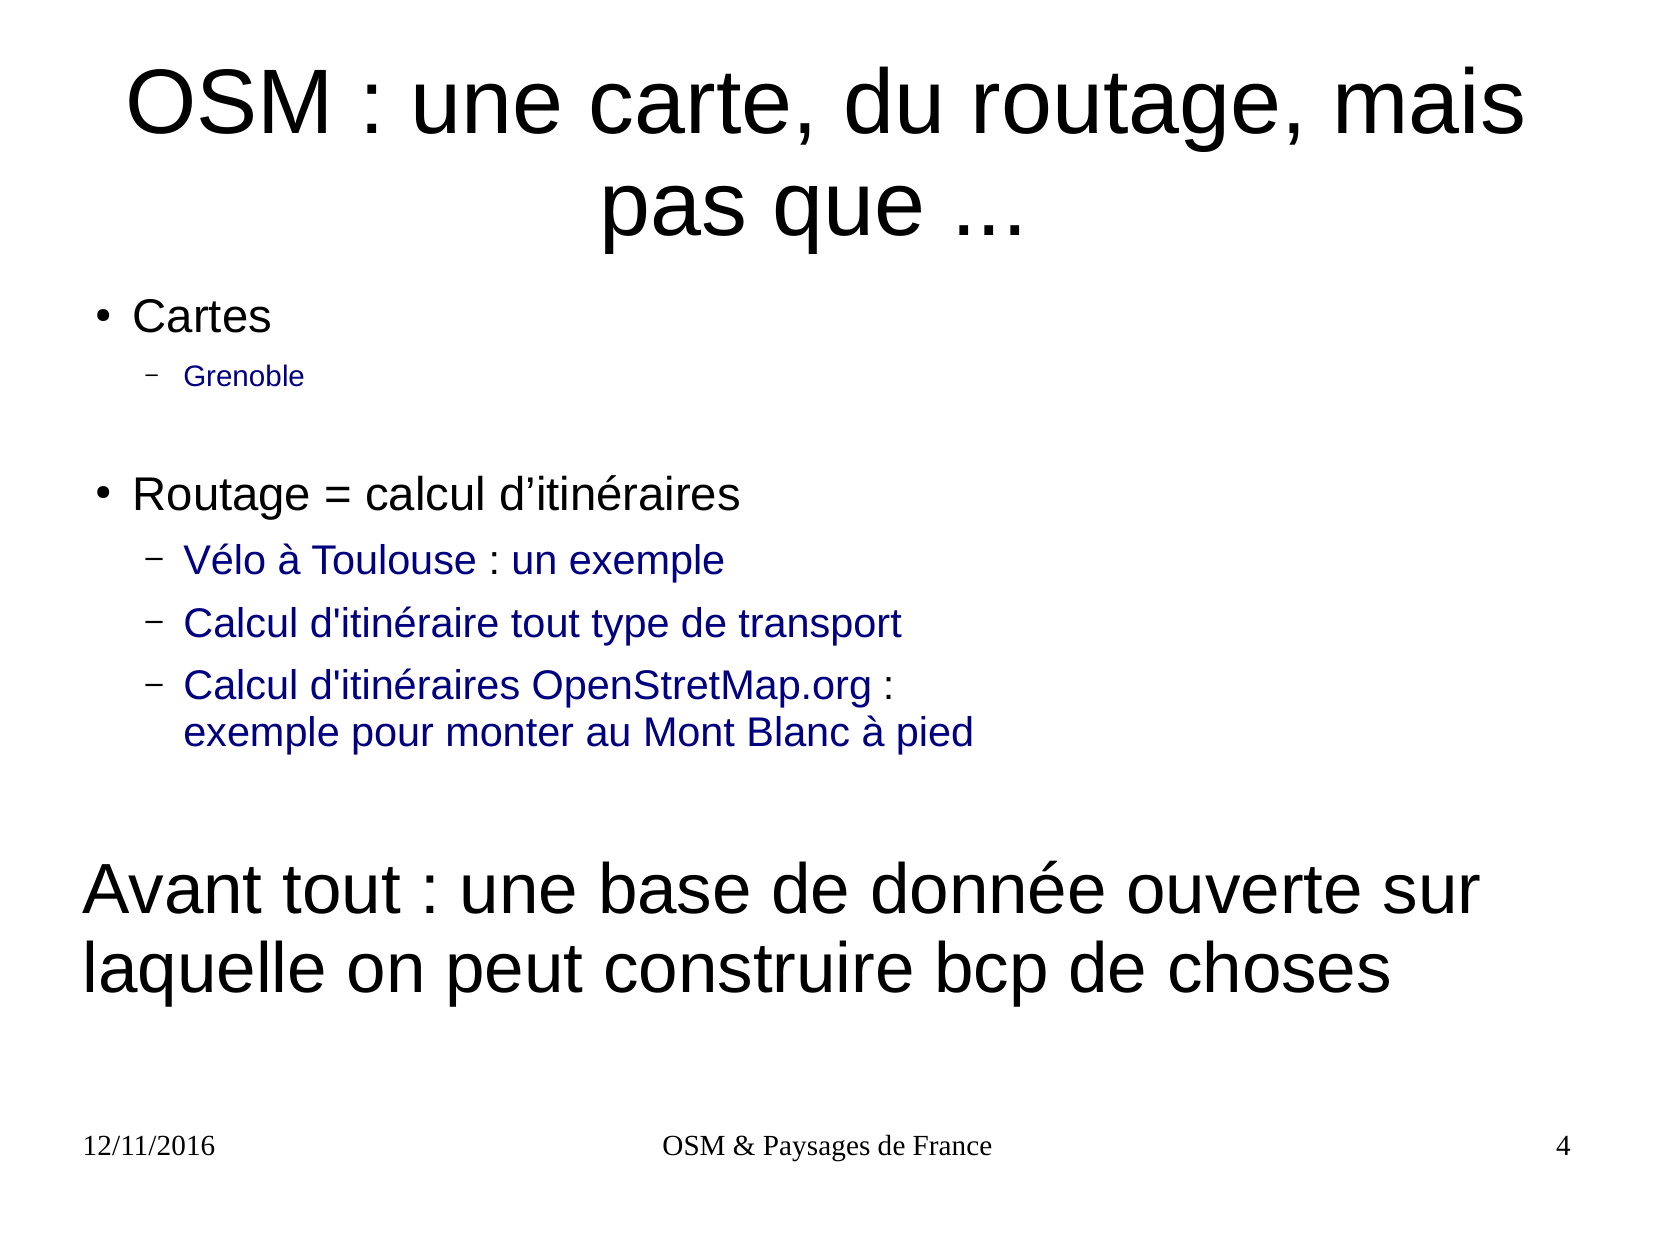

# OSM : une carte, du routage, mais pas que ...
Cartes
Grenoble
Routage = calcul d’itinéraires
Vélo à Toulouse : un exemple
Calcul d'itinéraire tout type de transport
Calcul d'itinéraires OpenStretMap.org : exemple pour monter au Mont Blanc à pied
Avant tout : une base de donnée ouverte sur laquelle on peut construire bcp de choses
OSM & Paysages de France
4